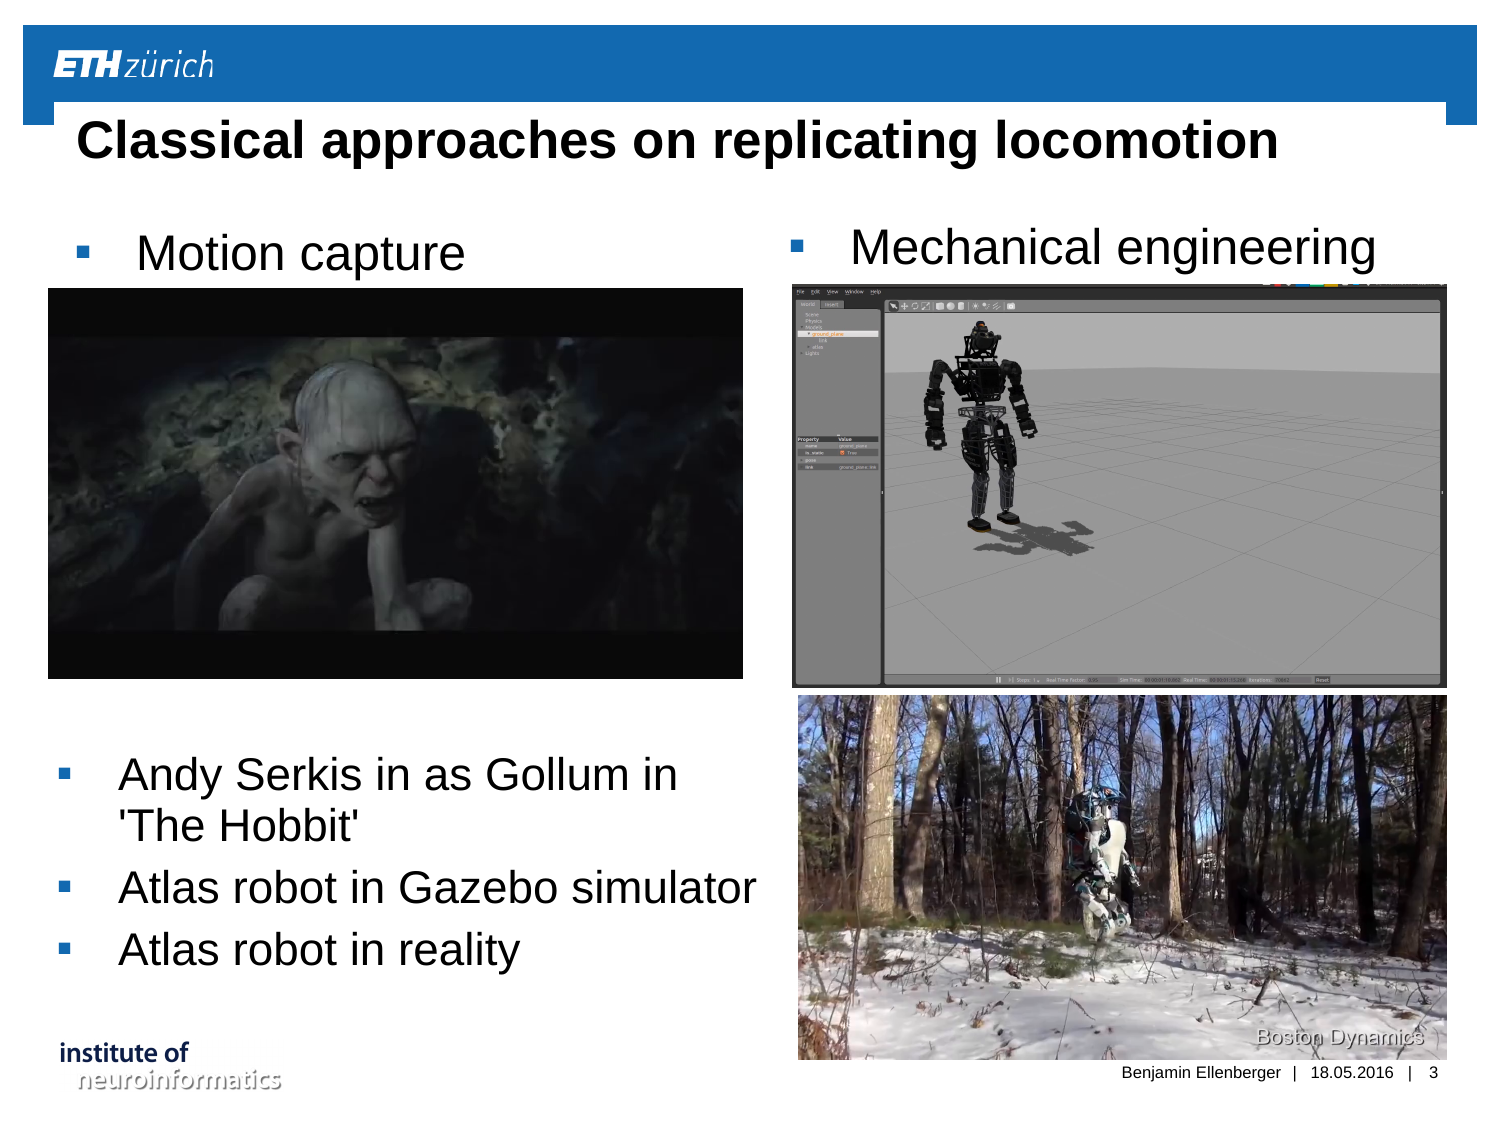

# Classical approaches on replicating locomotion
Mechanical engineering
Motion capture
Andy Serkis in as Gollum in 'The Hobbit'
Atlas robot in Gazebo simulator
Atlas robot in reality
First name Surname (edit via “View” > “Header & Footer”)
12.12.2014
3